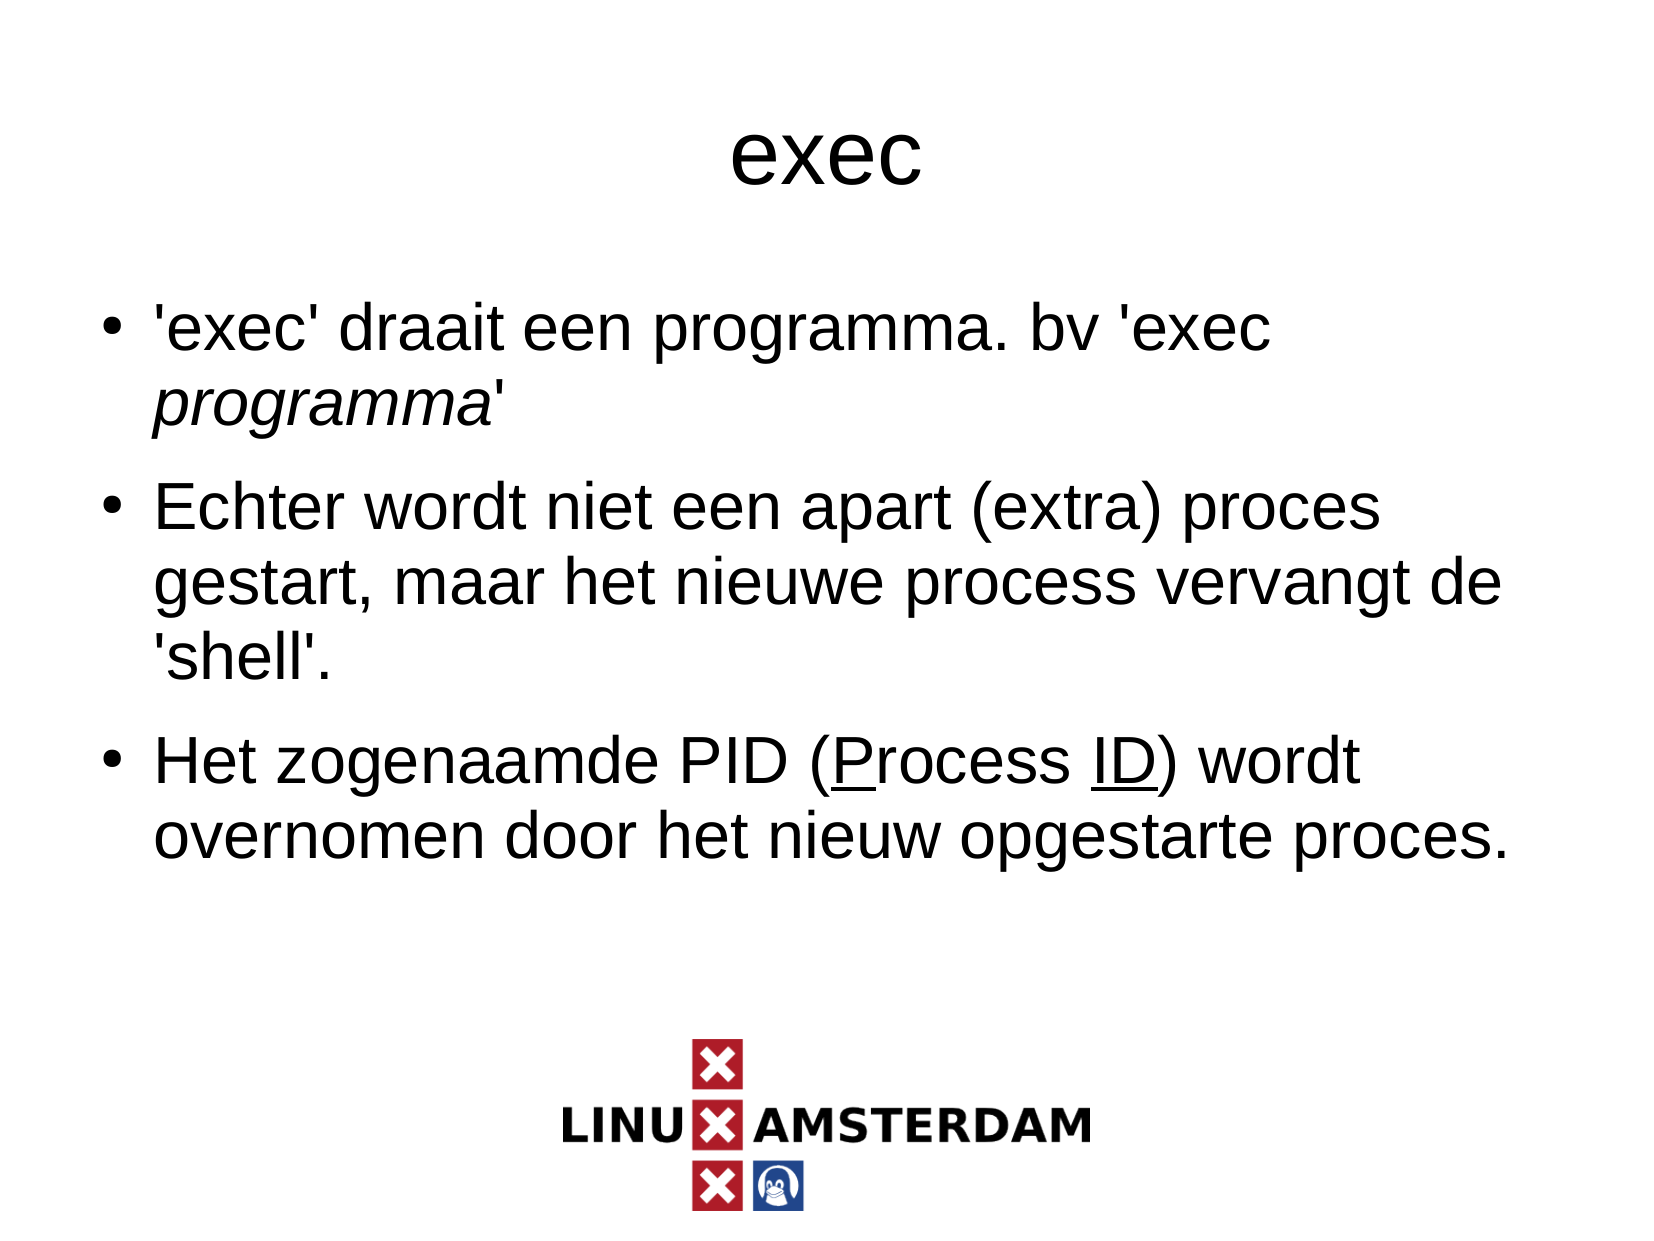

# exec
'exec' draait een programma. bv 'exec programma'
Echter wordt niet een apart (extra) proces gestart, maar het nieuwe process vervangt de 'shell'.
Het zogenaamde PID (Process ID) wordt overnomen door het nieuw opgestarte proces.